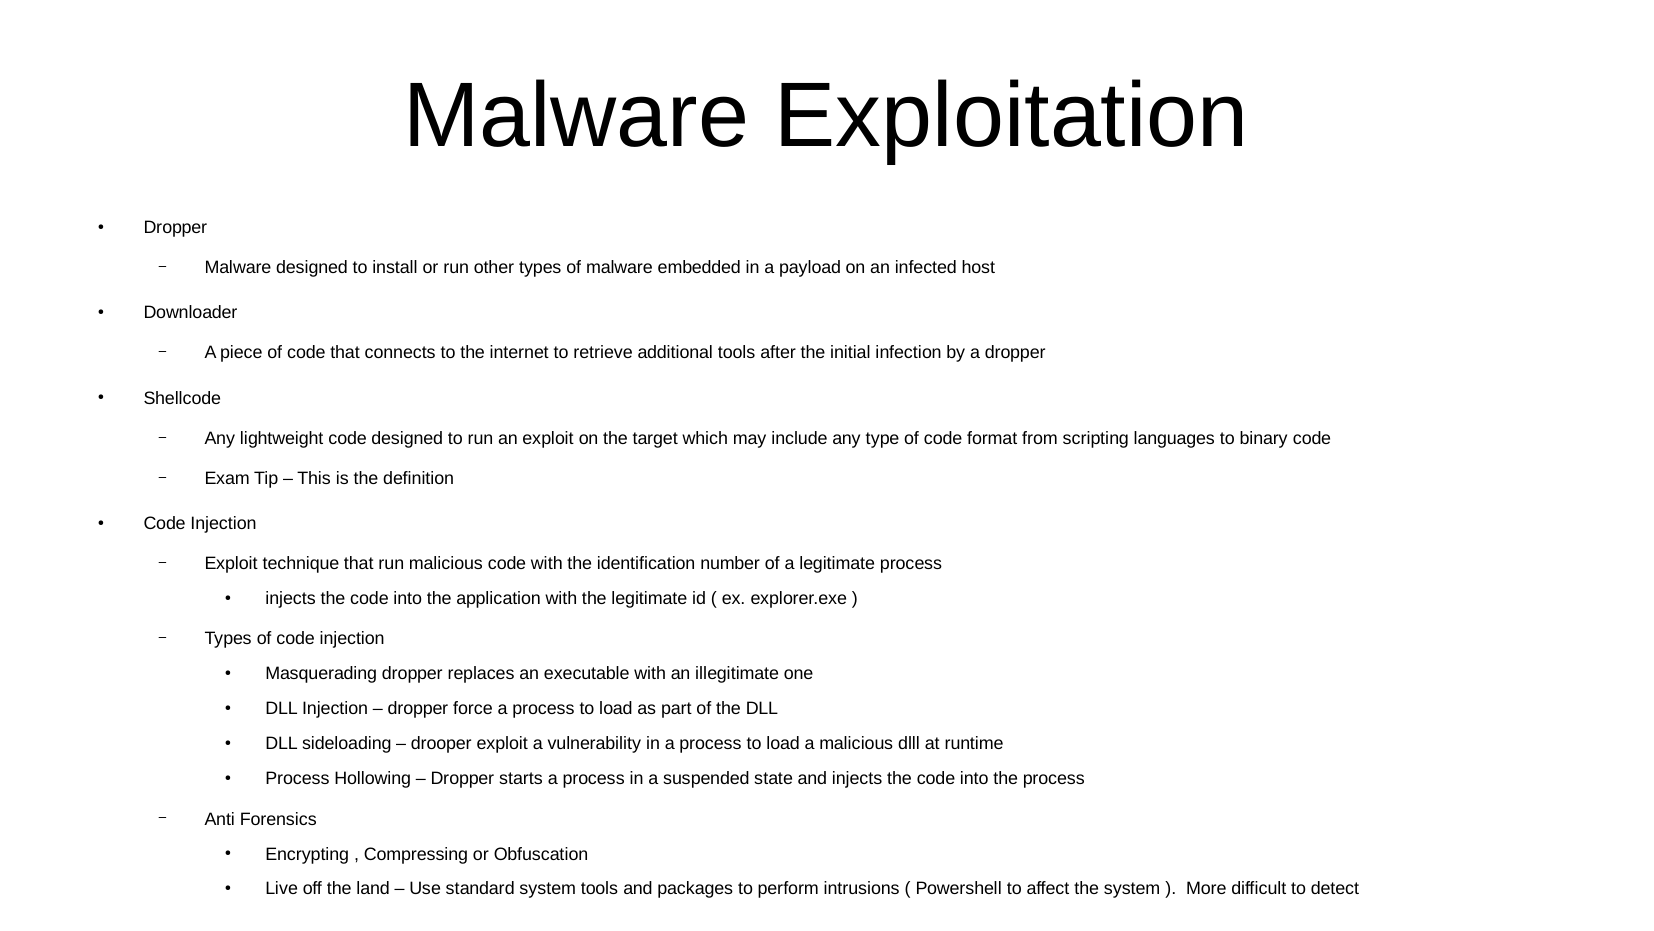

# Malware Exploitation
Dropper
Malware designed to install or run other types of malware embedded in a payload on an infected host
Downloader
A piece of code that connects to the internet to retrieve additional tools after the initial infection by a dropper
Shellcode
Any lightweight code designed to run an exploit on the target which may include any type of code format from scripting languages to binary code
Exam Tip – This is the definition
Code Injection
Exploit technique that run malicious code with the identification number of a legitimate process
injects the code into the application with the legitimate id ( ex. explorer.exe )
Types of code injection
Masquerading dropper replaces an executable with an illegitimate one
DLL Injection – dropper force a process to load as part of the DLL
DLL sideloading – drooper exploit a vulnerability in a process to load a malicious dlll at runtime
Process Hollowing – Dropper starts a process in a suspended state and injects the code into the process
Anti Forensics
Encrypting , Compressing or Obfuscation
Live off the land – Use standard system tools and packages to perform intrusions ( Powershell to affect the system ). More difficult to detect